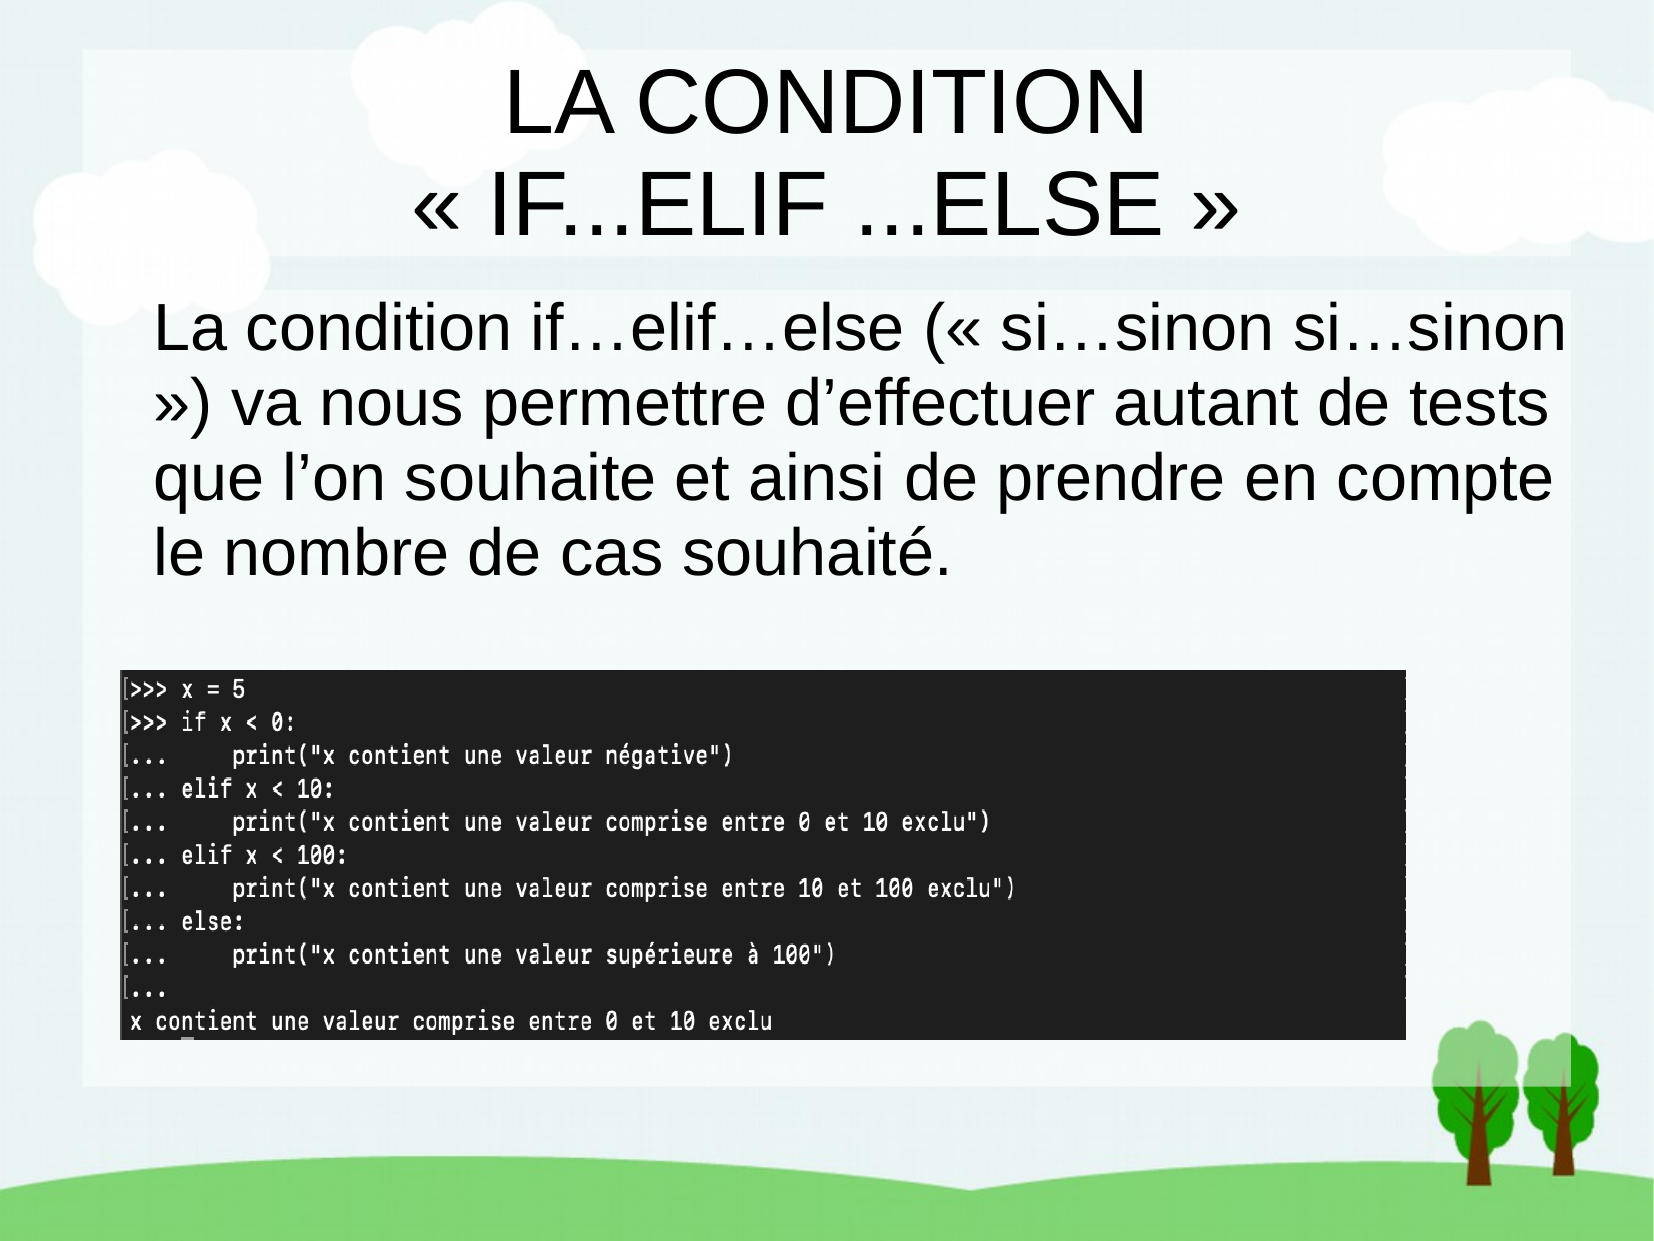

# LA CONDITION « IF...ELIF ...ELSE »
La condition if…elif…else (« si…sinon si…sinon ») va nous permettre d’effectuer autant de tests que l’on souhaite et ainsi de prendre en compte le nombre de cas souhaité.